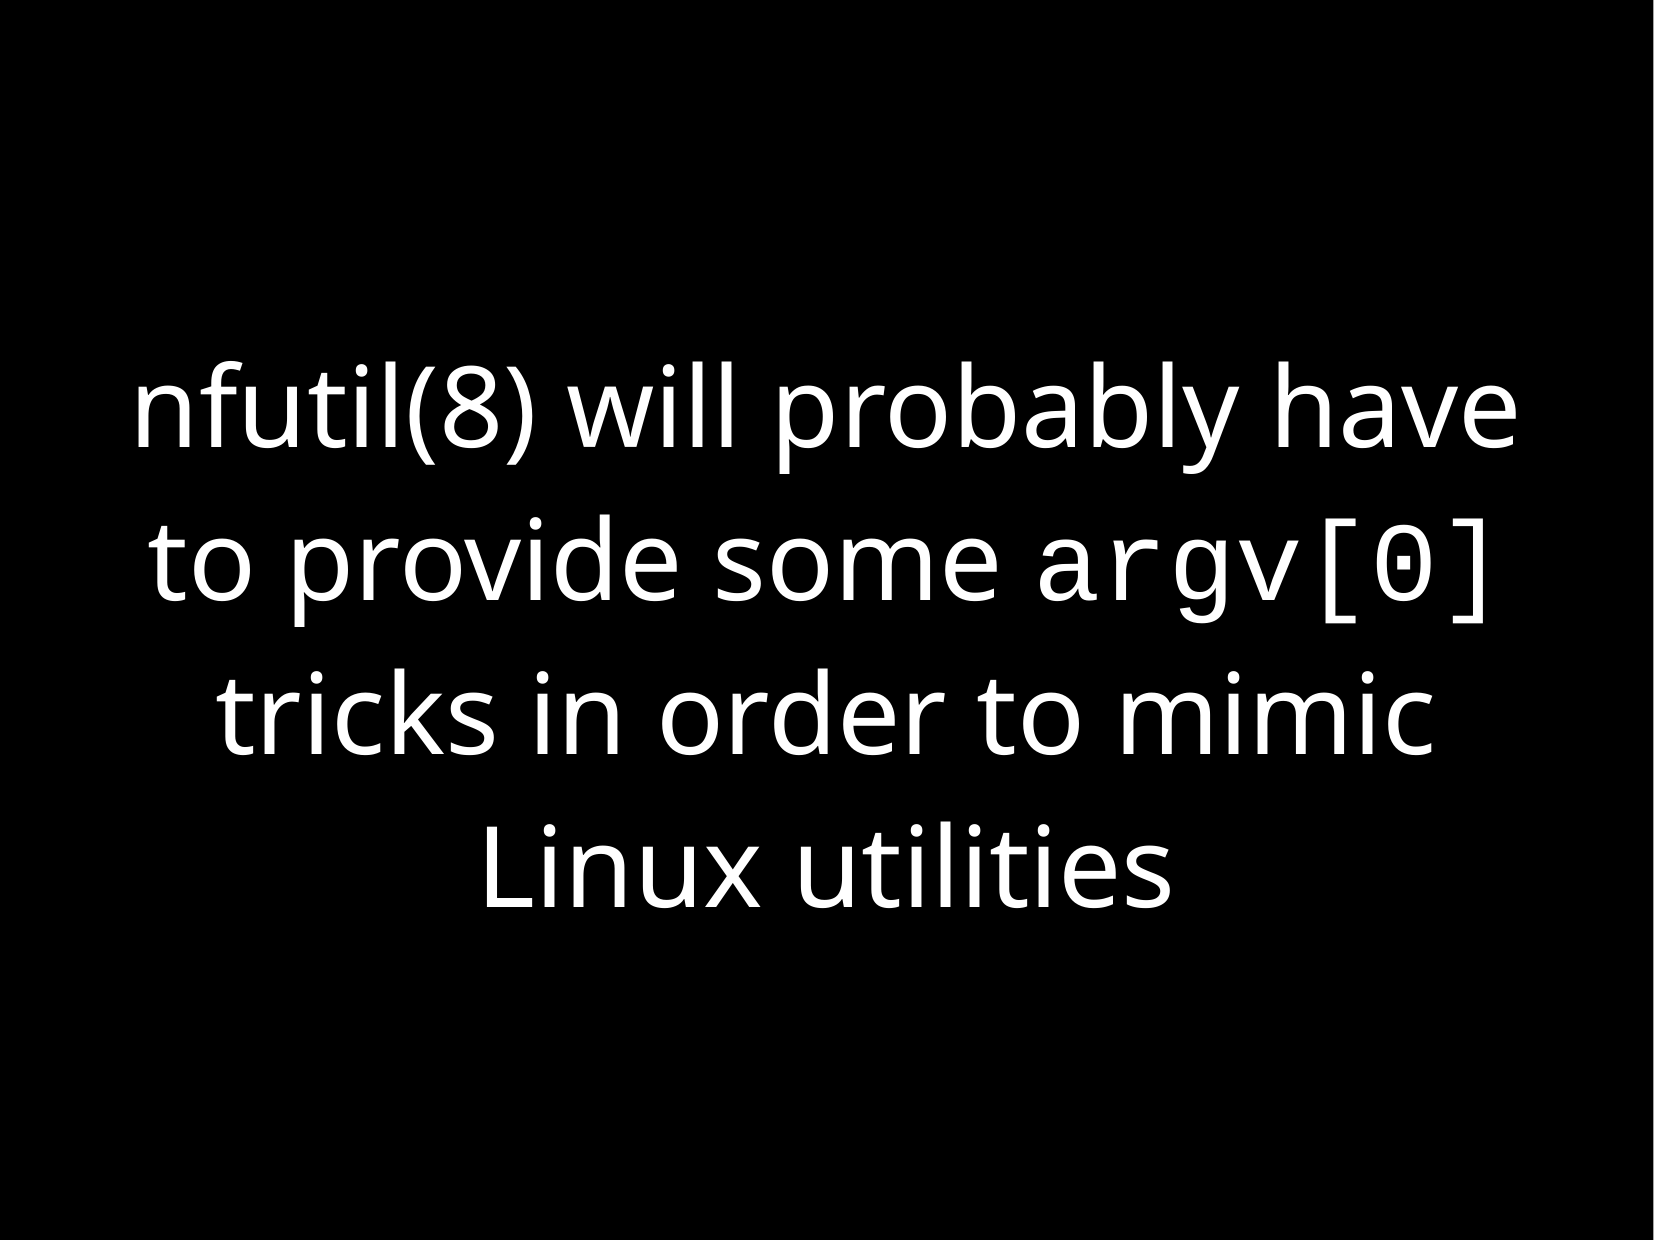

# nfutil(8) will probably have to provide some argv[0] tricks in order to mimic Linux utilities